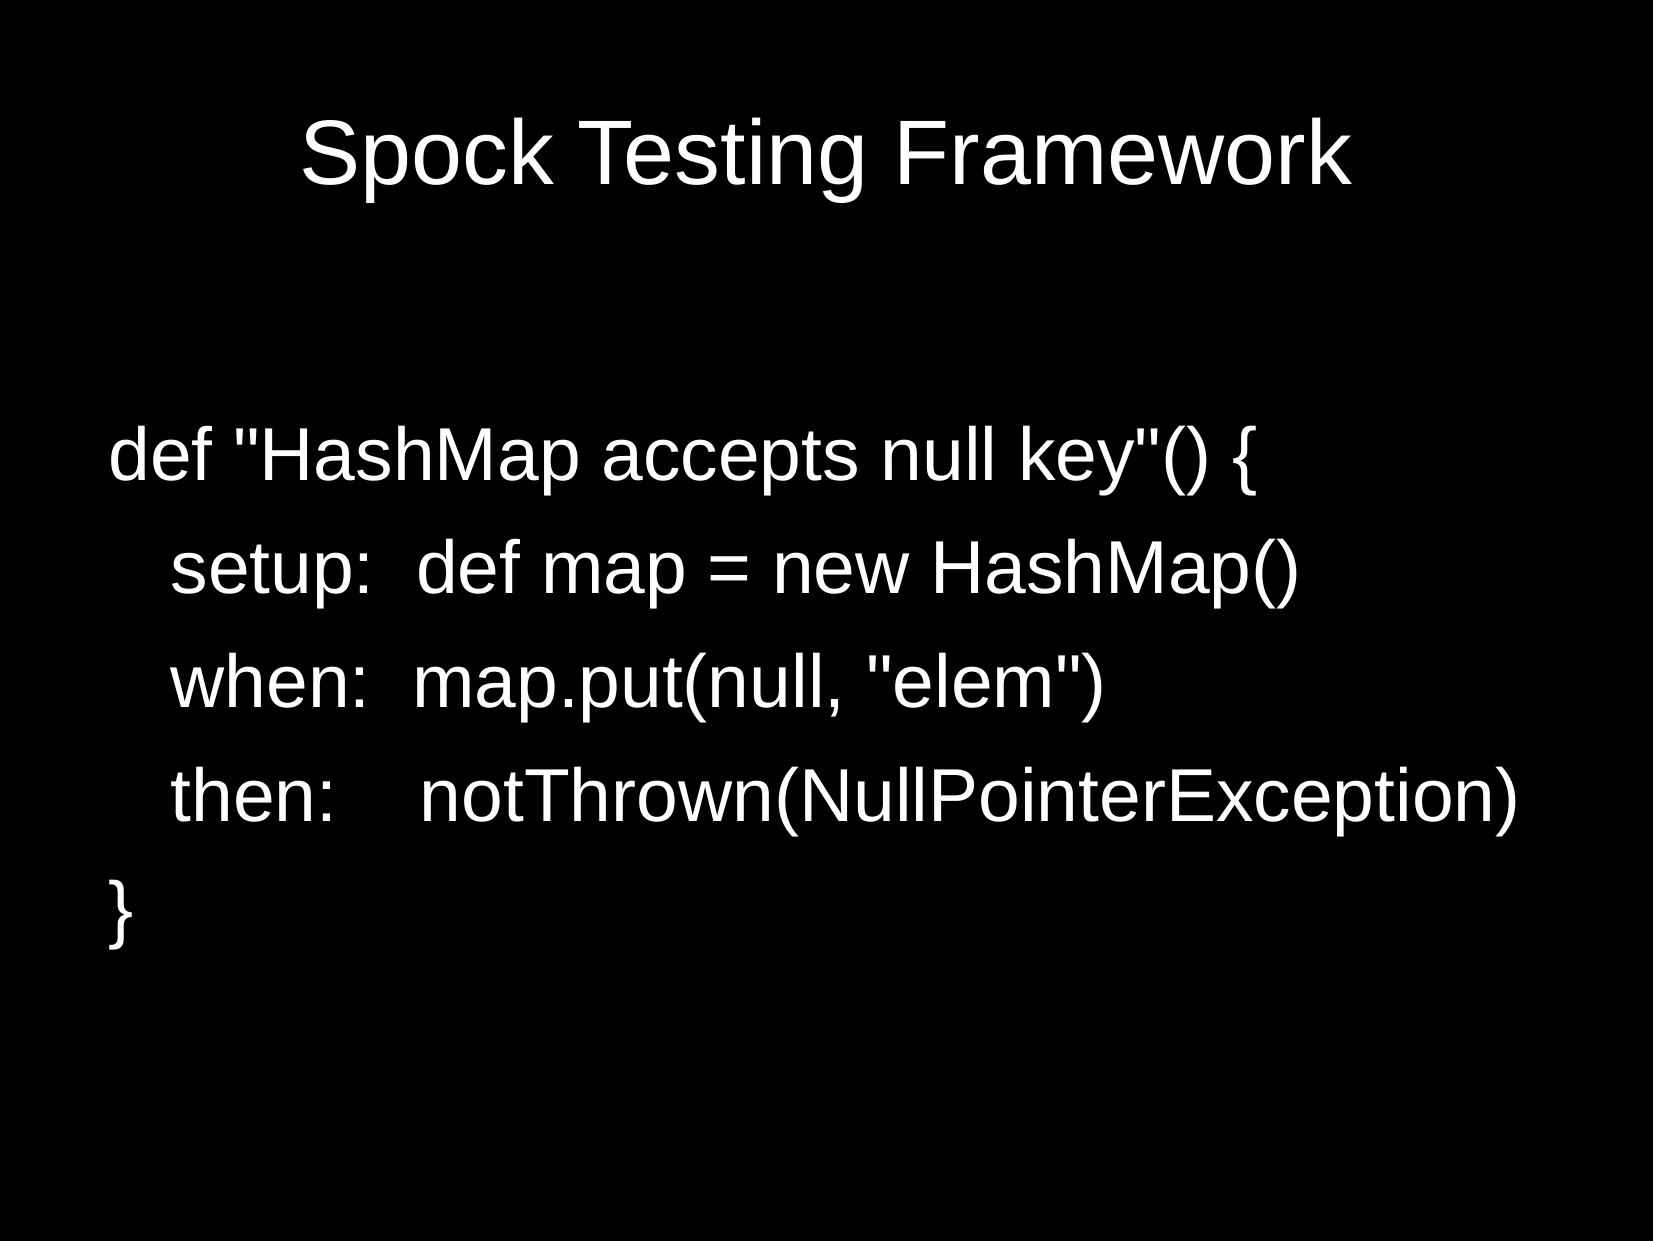

# Spock Testing Framework
def "HashMap accepts null key"() {
 setup: def map = new HashMap()
 when: map.put(null, "elem")
 then: notThrown(NullPointerException)
}